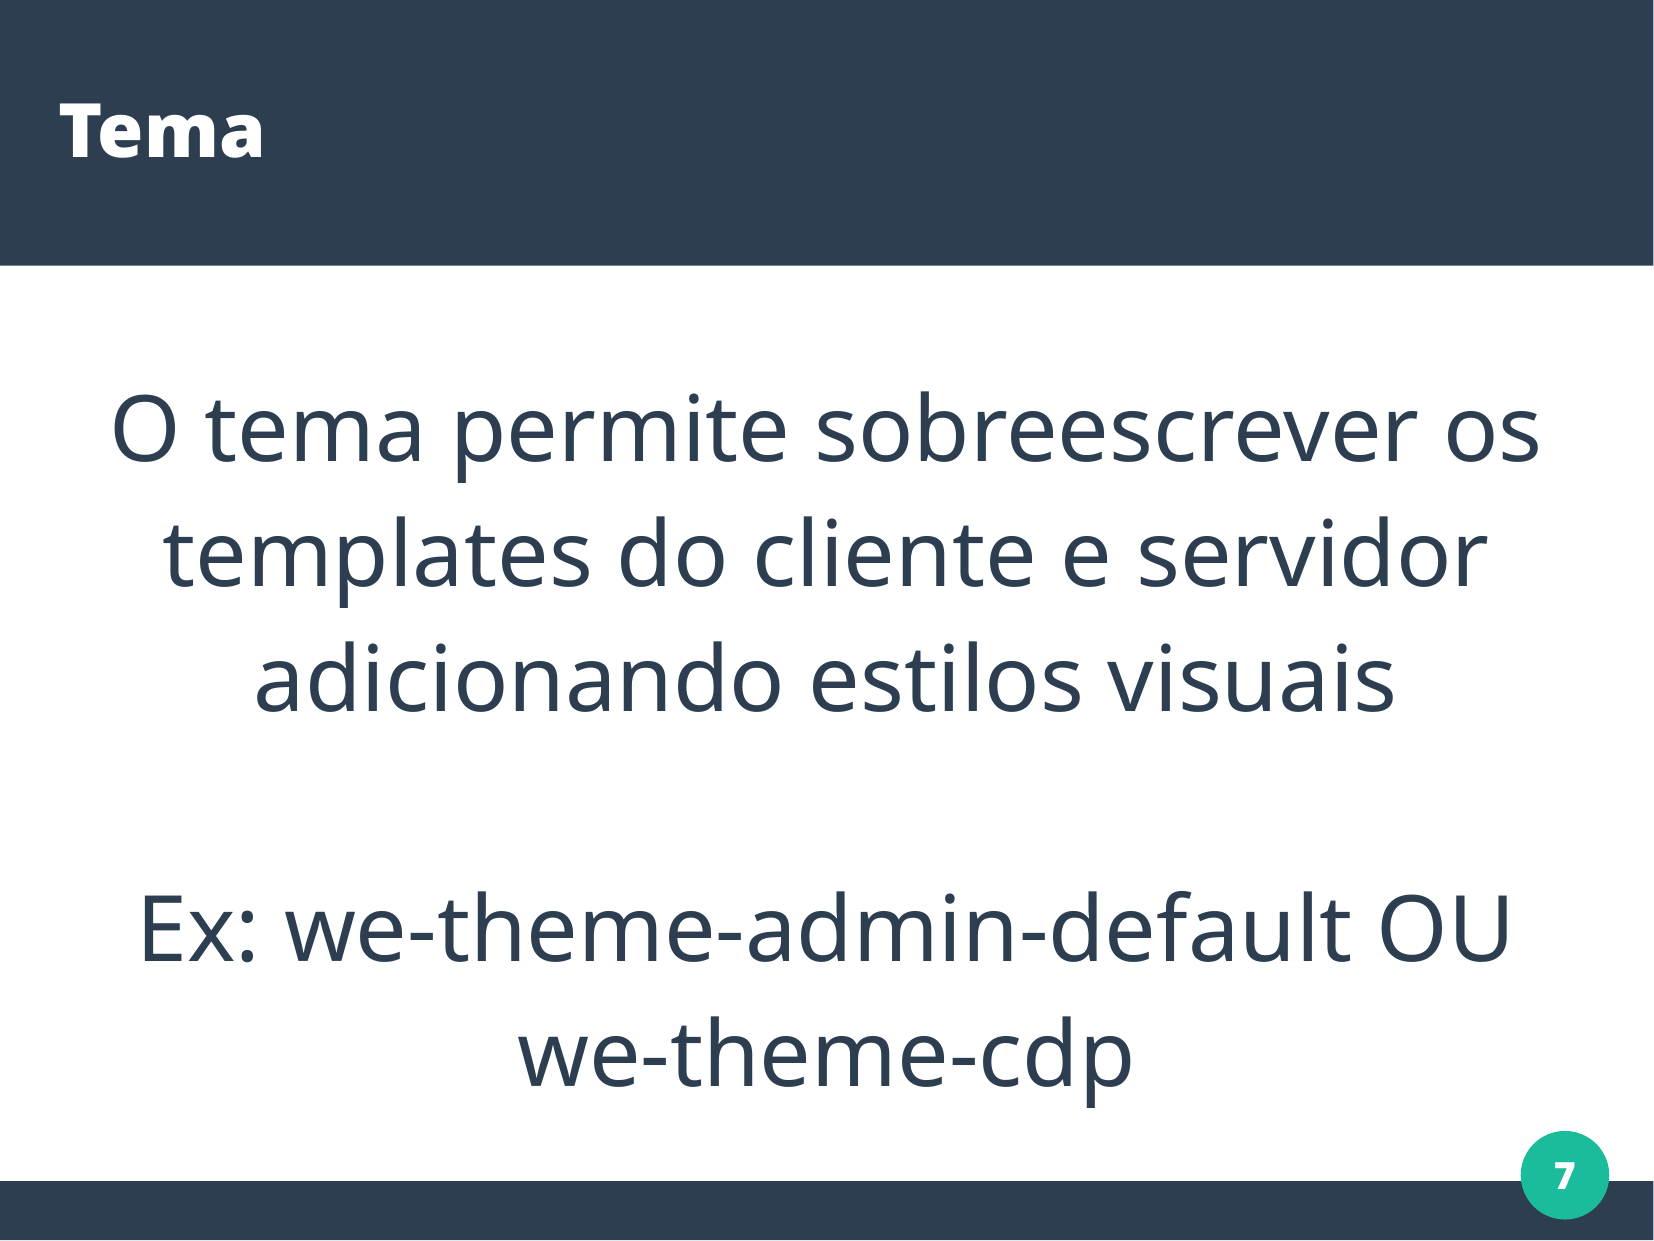

# Tema
O tema permite sobreescrever os templates do cliente e servidor adicionando estilos visuais
Ex: we-theme-admin-default OU we-theme-cdp
7